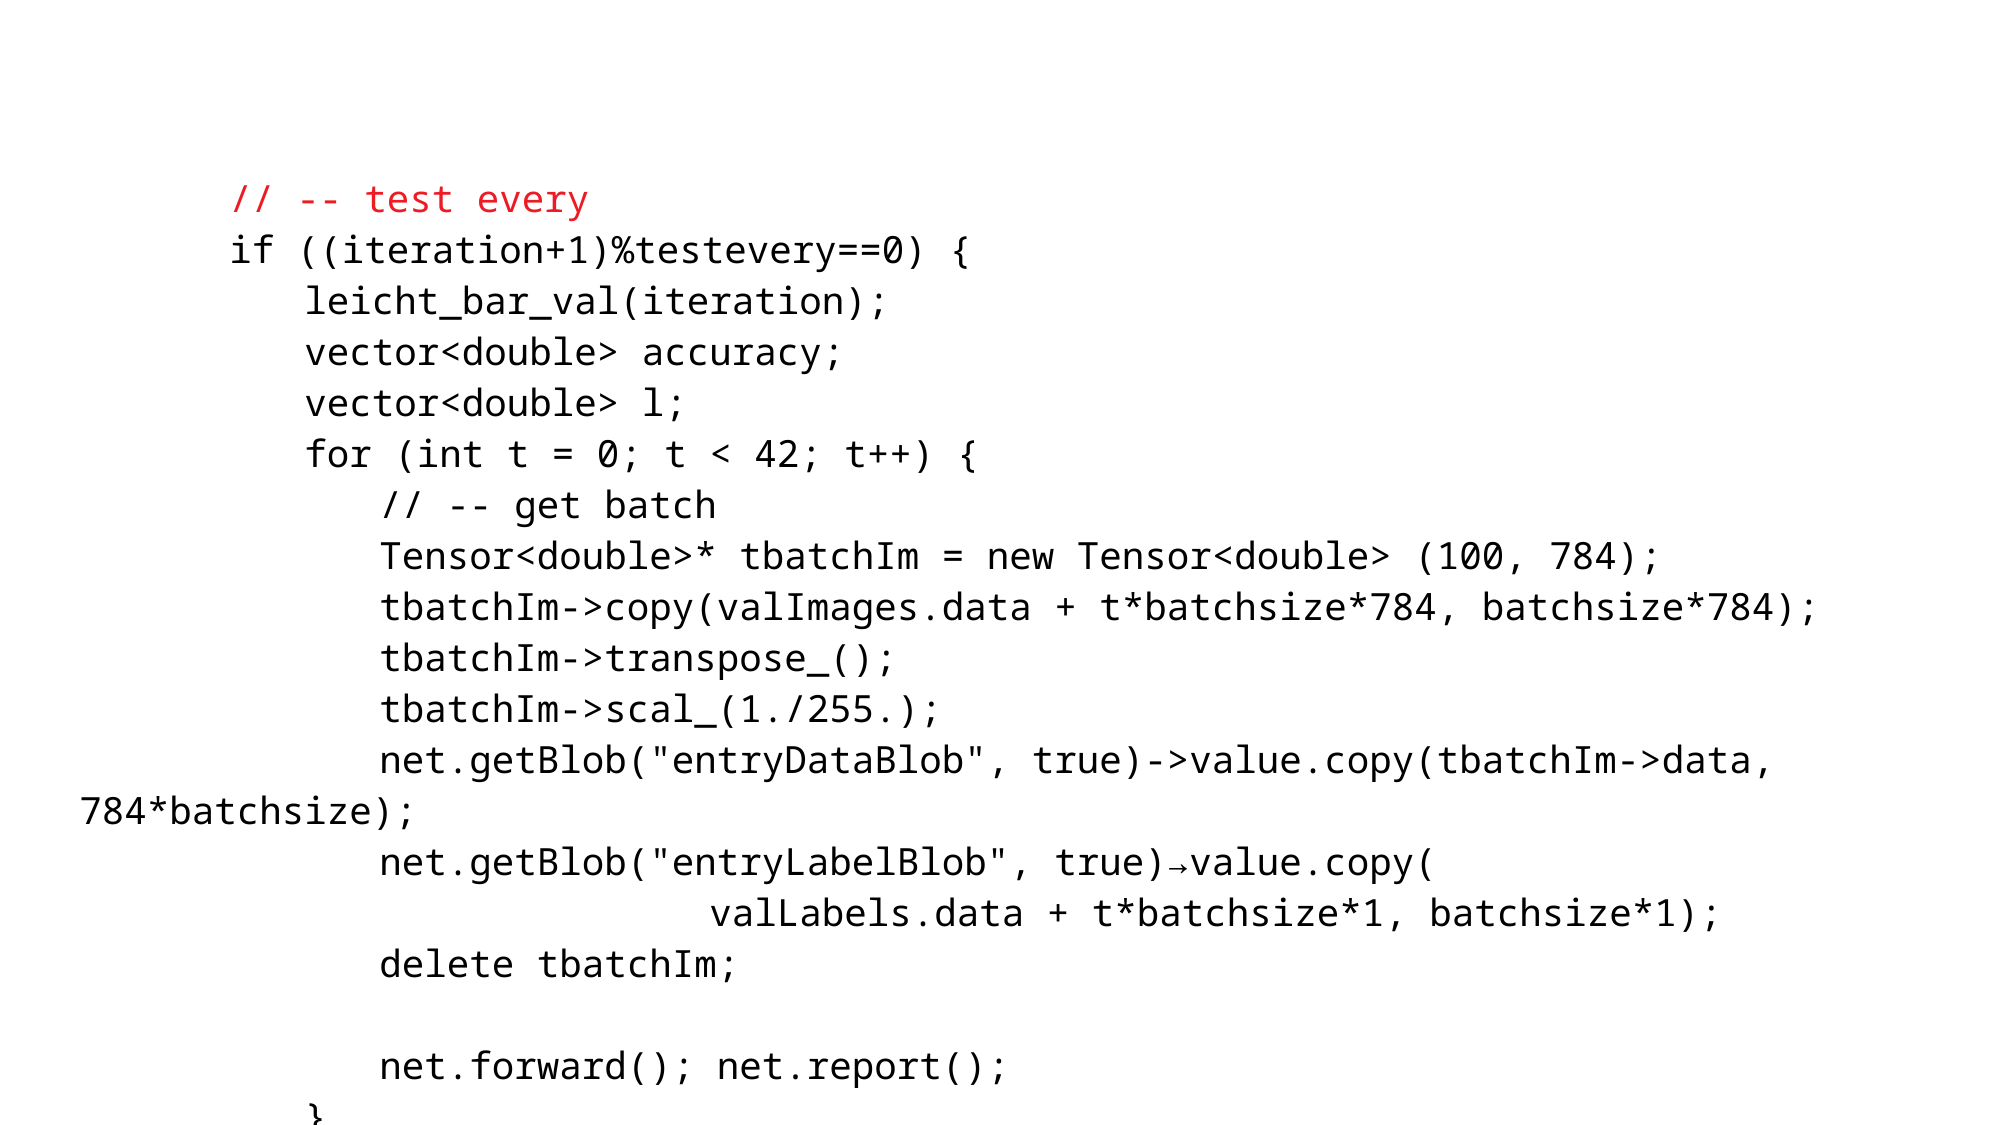

// -- test every
		if ((iteration+1)%testevery==0) {
			leicht_bar_val(iteration);
			vector<double> accuracy;
			vector<double> l;
			for (int t = 0; t < 42; t++) {
				// -- get batch
				Tensor<double>* tbatchIm = new Tensor<double> (100, 784);
				tbatchIm->copy(valImages.data + t*batchsize*784, batchsize*784);
				tbatchIm->transpose_();
				tbatchIm->scal_(1./255.);
				net.getBlob("entryDataBlob", true)->value.copy(tbatchIm->data, 784*batchsize);
				net.getBlob("entryLabelBlob", true)→value.copy(
 valLabels.data + t*batchsize*1, batchsize*1);
				delete tbatchIm;
				net.forward(); net.report();
			}
		}